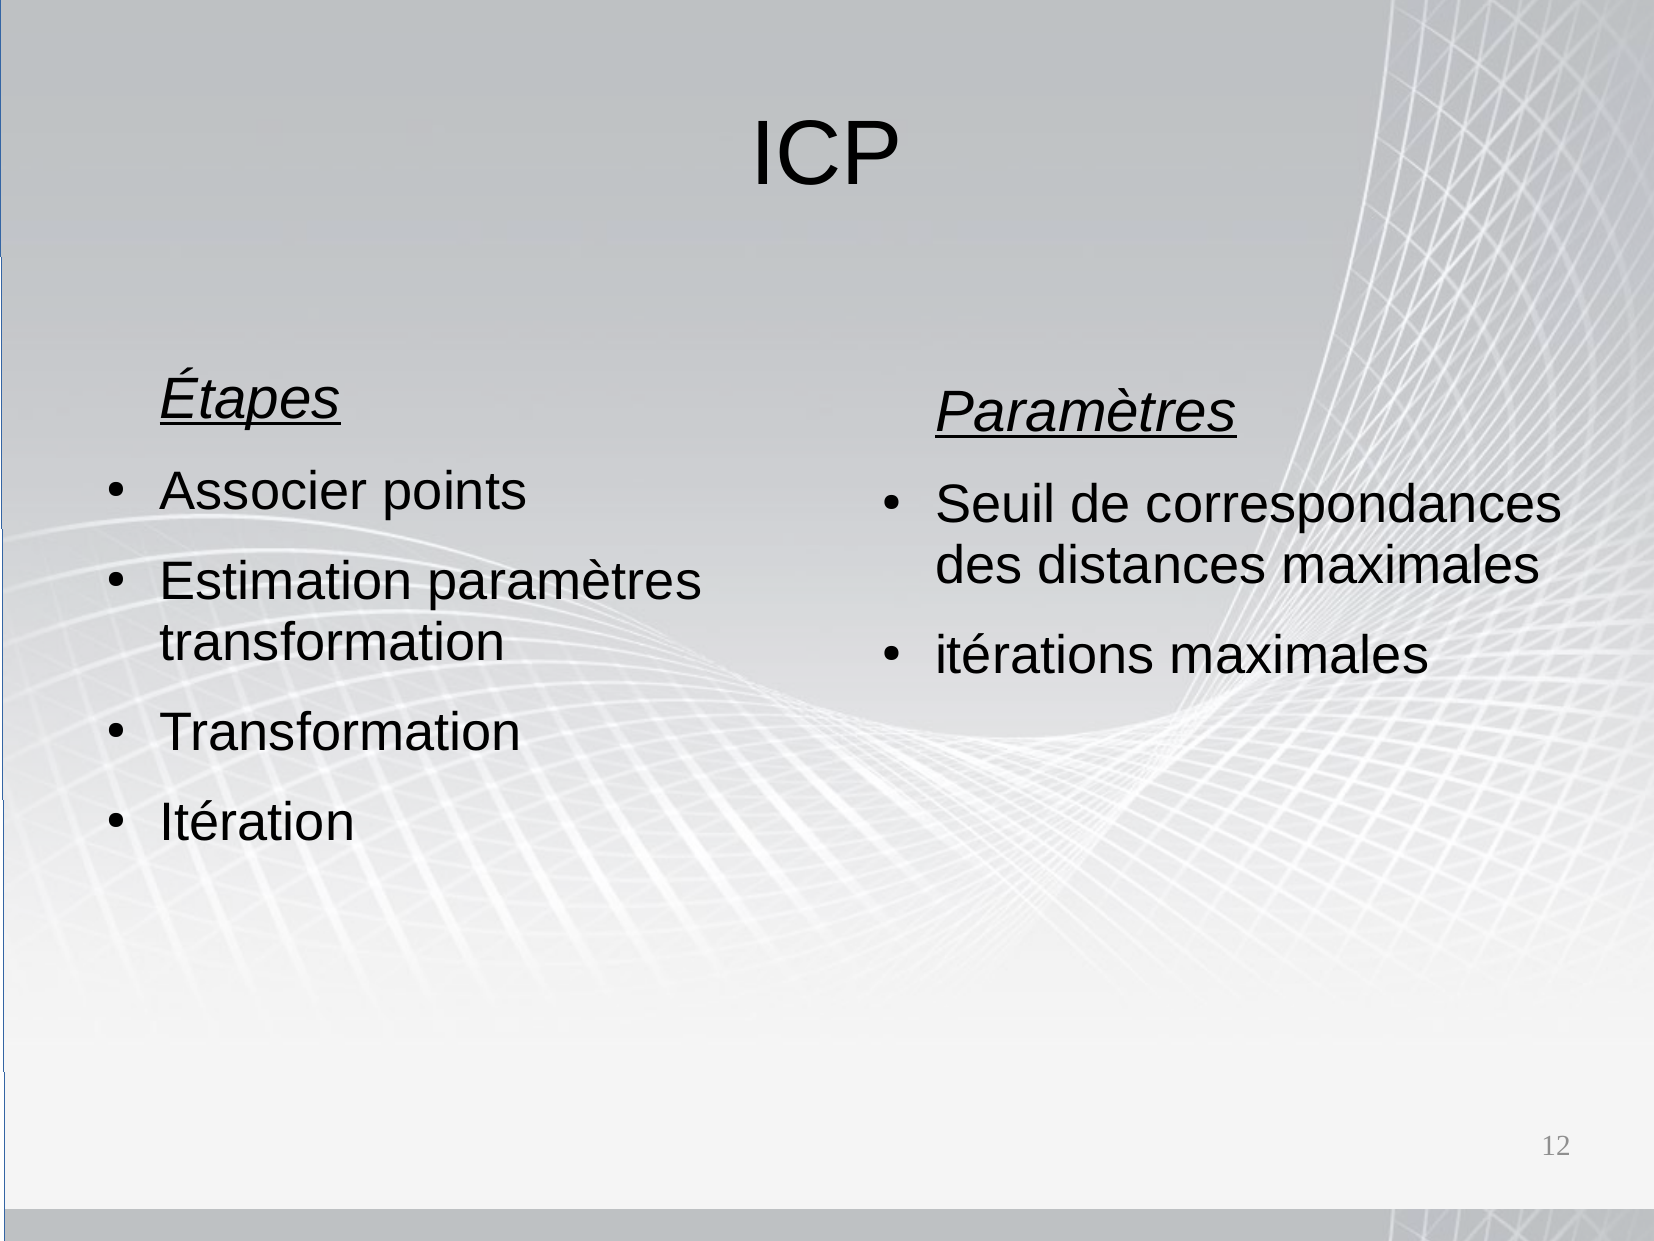

# ICP
Étapes
Associer points
Estimation paramètres transformation
Transformation
Itération
Paramètres
Seuil de correspondances des distances maximales
itérations maximales
12